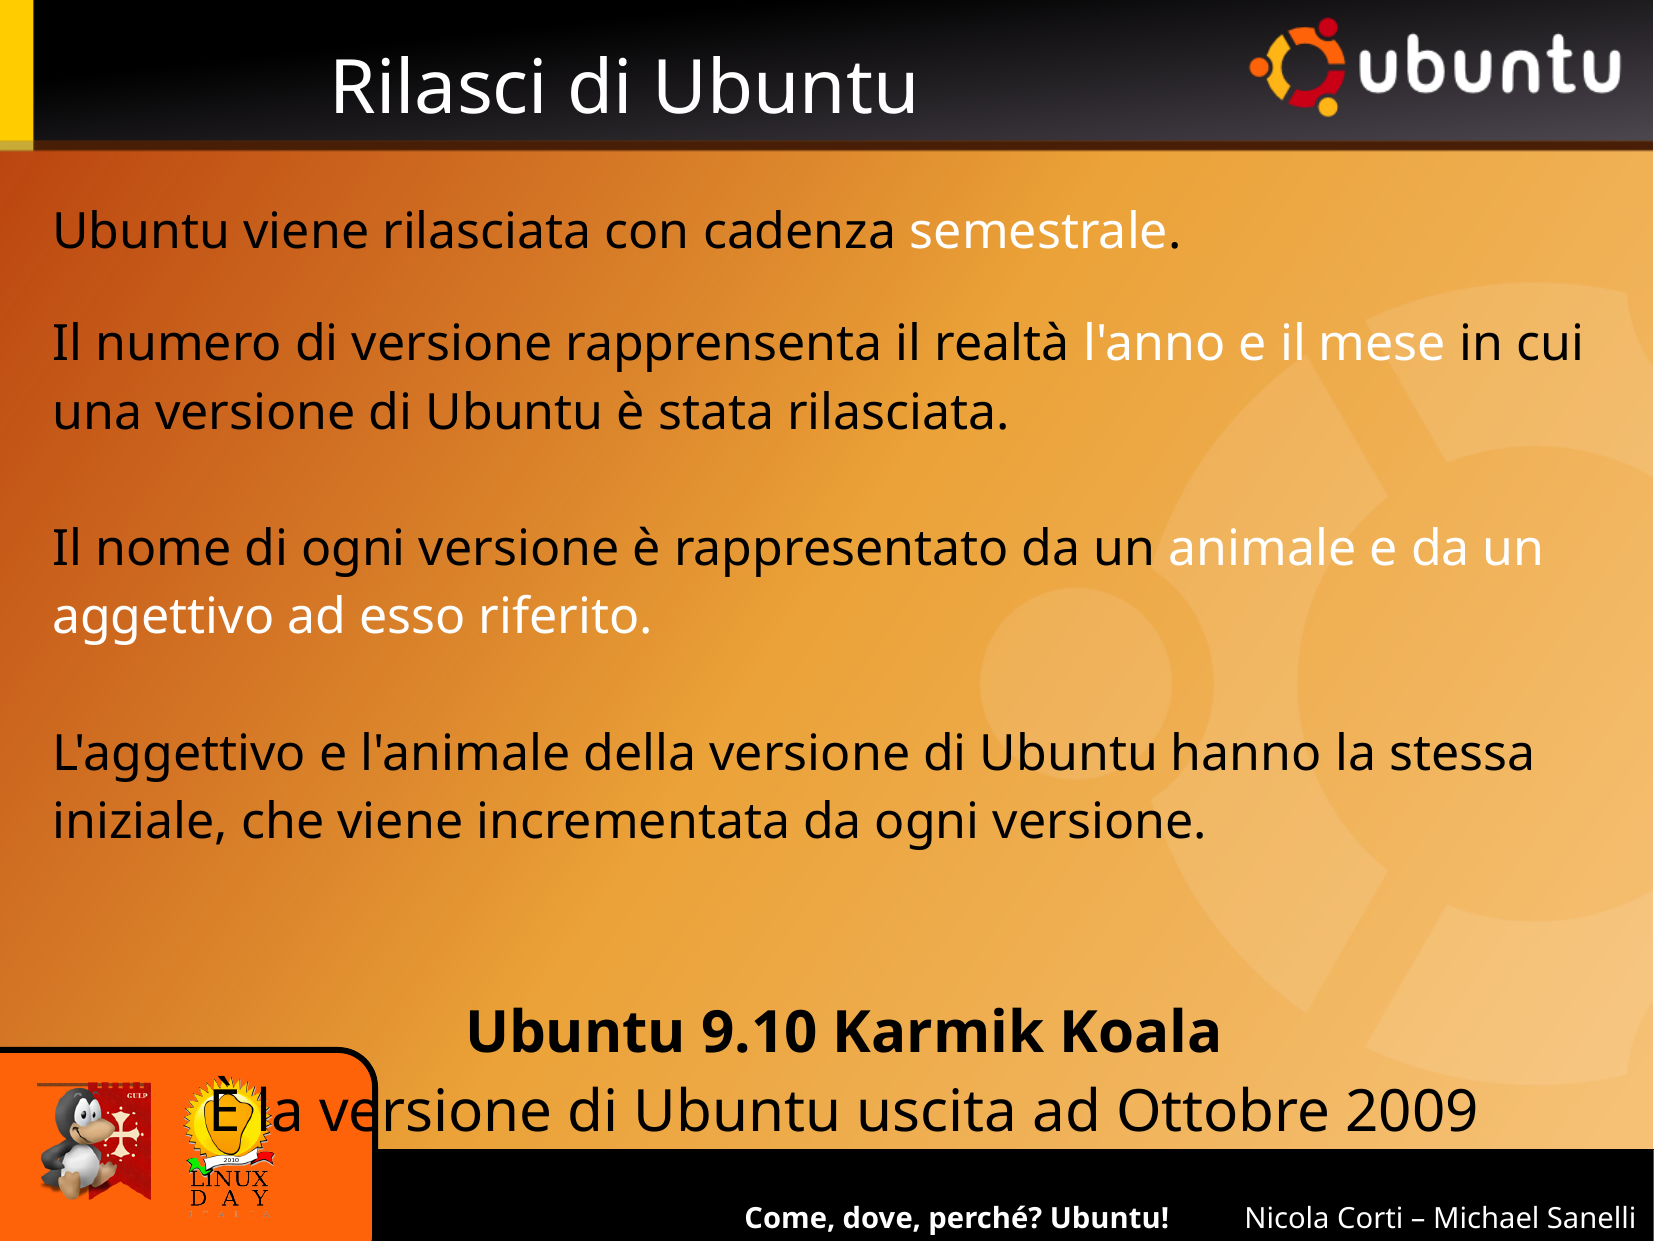

# Rilasci di Ubuntu
Ubuntu viene rilasciata con cadenza semestrale.
Il numero di versione rapprensenta il realtà l'anno e il mese in cui una versione di Ubuntu è stata rilasciata.
Il nome di ogni versione è rappresentato da un animale e da un aggettivo ad esso riferito.
L'aggettivo e l'animale della versione di Ubuntu hanno la stessa iniziale, che viene incrementata da ogni versione.
Ubuntu 9.10 Karmik Koala
È la versione di Ubuntu uscita ad Ottobre 2009